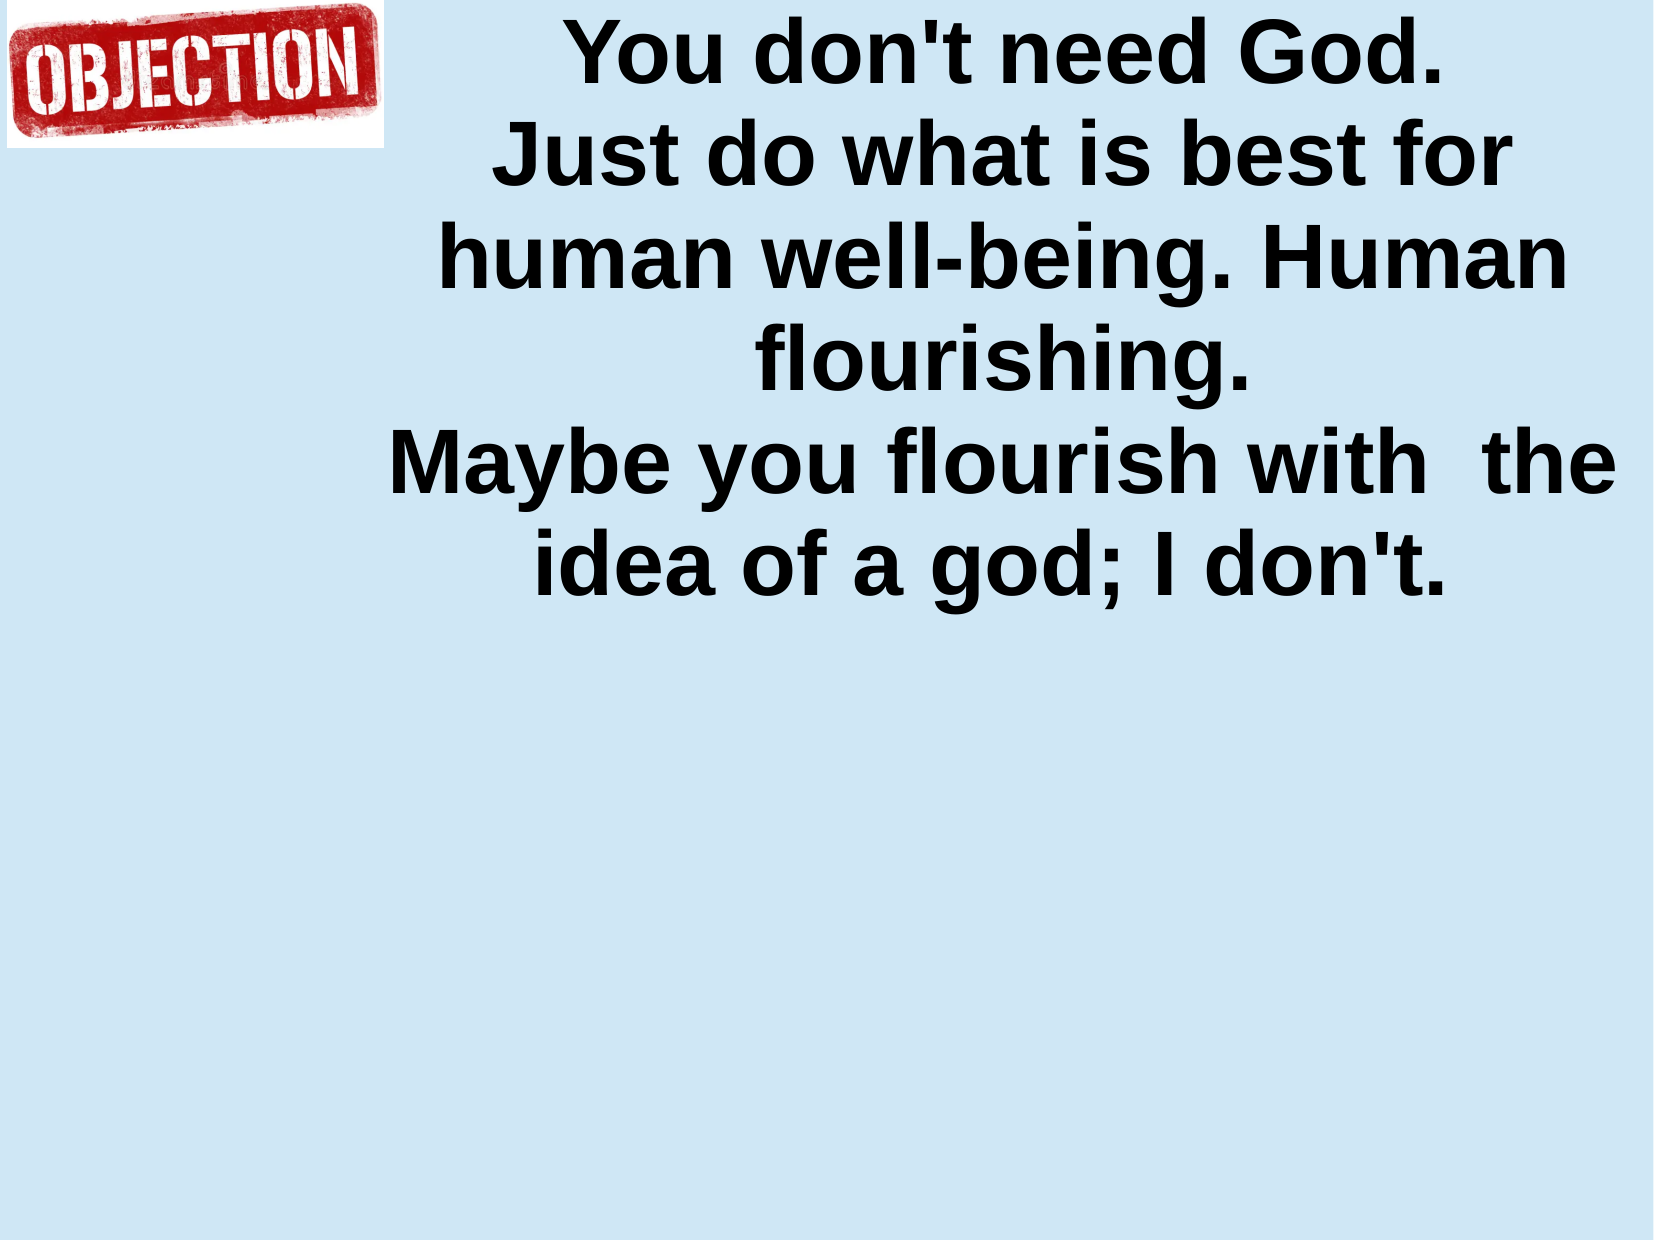

# You don't need God. Just do what is best for human well-being. Human flourishing. Maybe you flourish with the idea of a god; I don't.